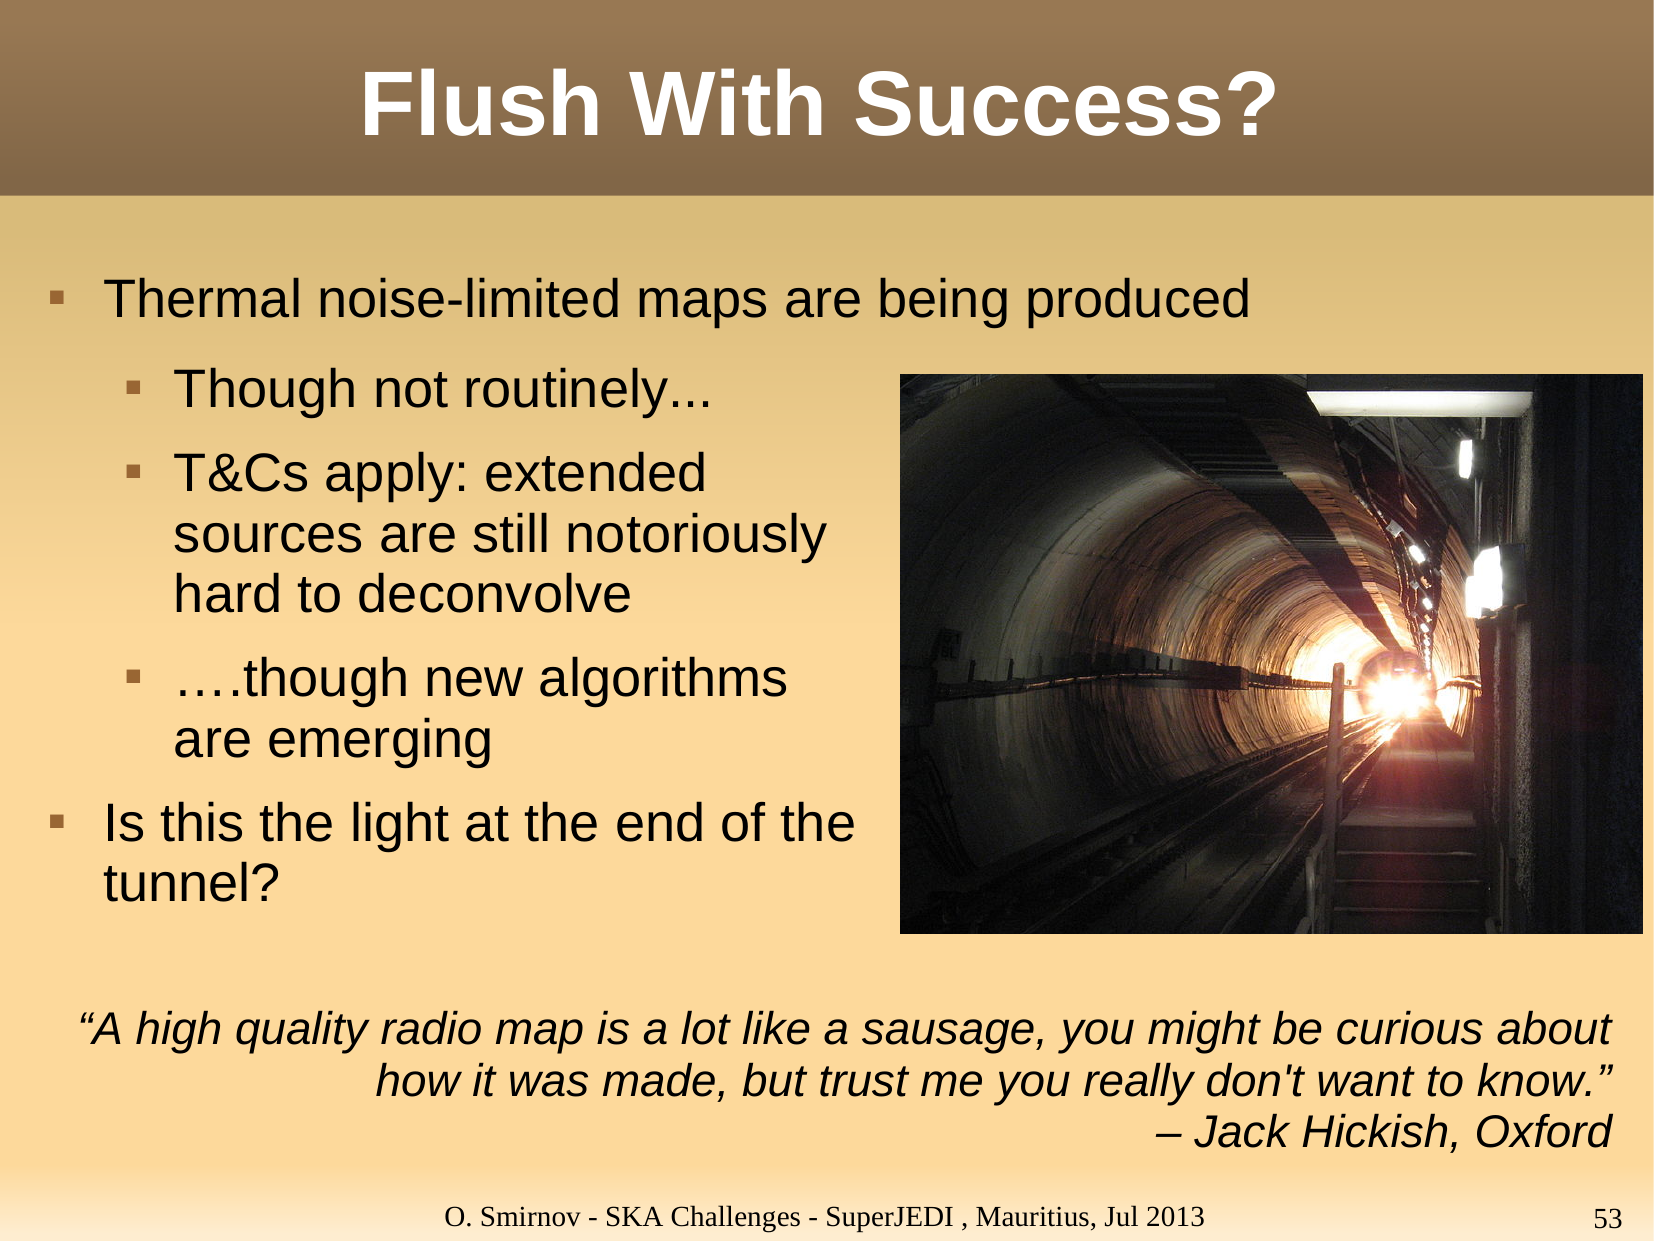

# Flush With Success?
Thermal noise-limited maps are being produced
Though not routinely...
T&Cs apply: extended
sources are still notoriously
hard to deconvolve
….though new algorithms
are emerging
Is this the light at the end of the
tunnel?
“A high quality radio map is a lot like a sausage, you might be curious about how it was made, but trust me you really don't want to know.”
					– Jack Hickish, Oxford
O. Smirnov - SKA Challenges - SuperJEDI , Mauritius, Jul 2013
53